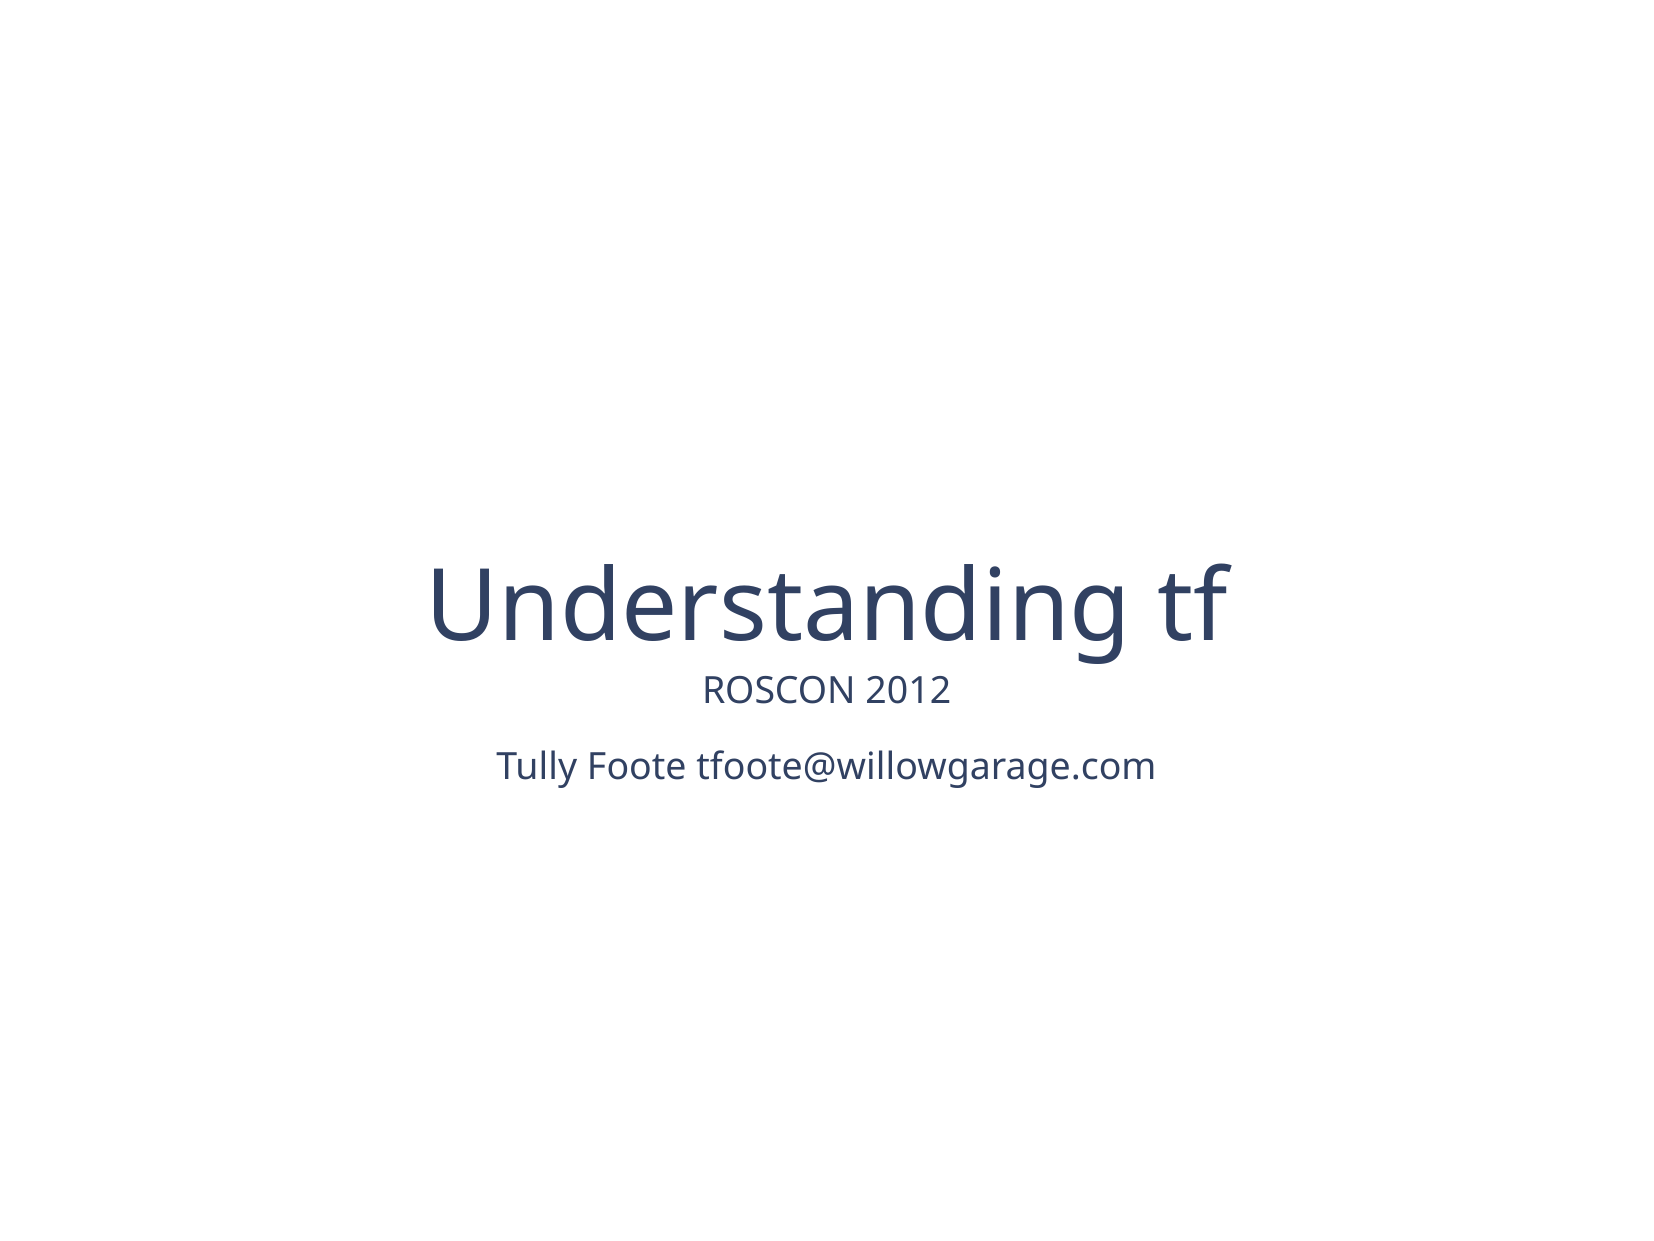

Understanding tf
ROSCON 2012
Tully Foote tfoote@willowgarage.com